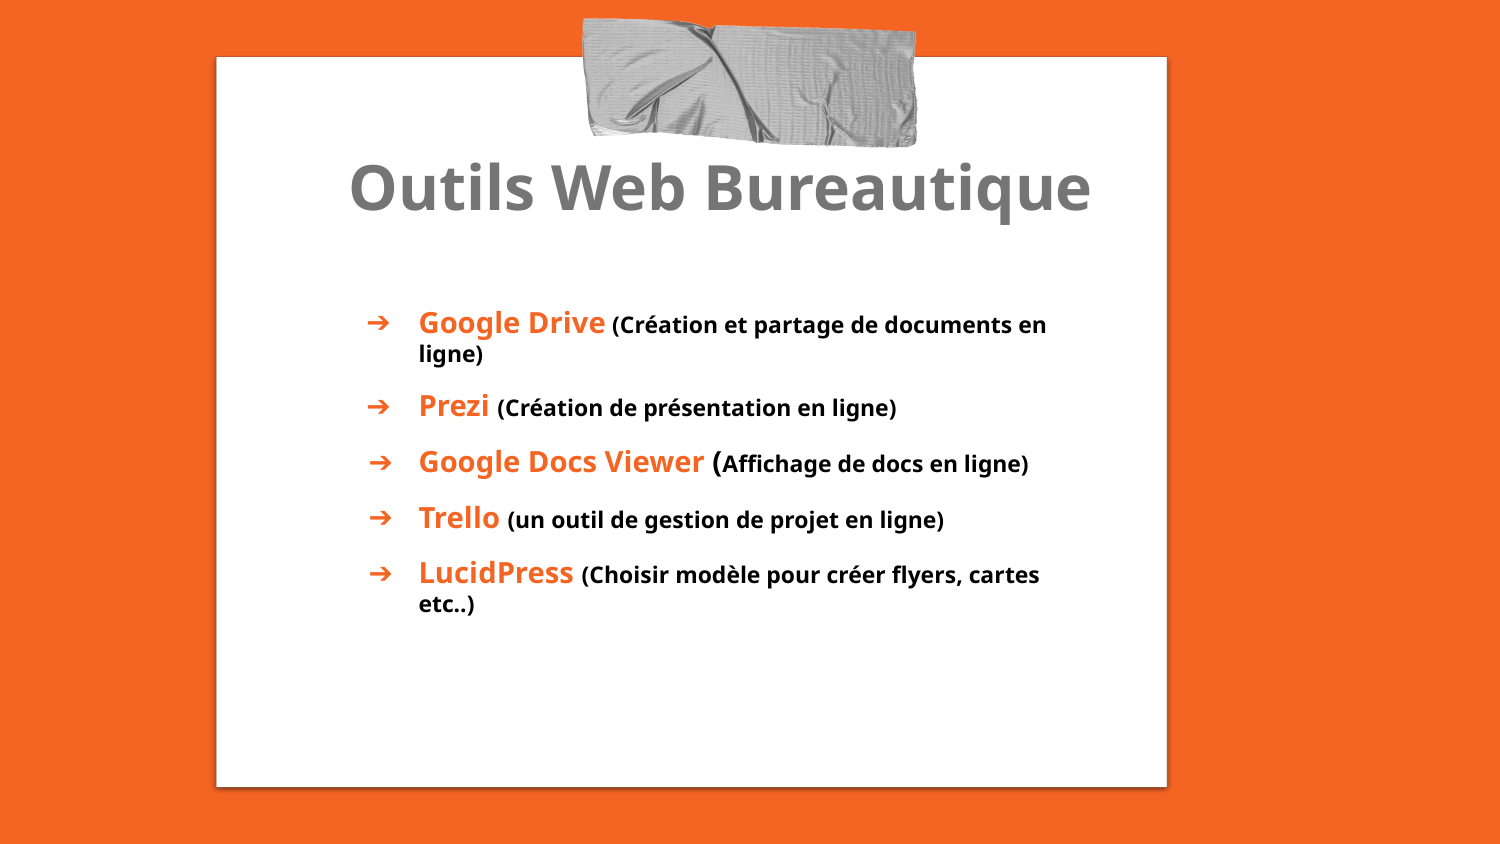

Outils Web Bureautique
# Google Drive (Création et partage de documents en ligne)
Prezi (Création de présentation en ligne)
Google Docs Viewer (Affichage de docs en ligne)
Trello (un outil de gestion de projet en ligne)
LucidPress (Choisir modèle pour créer flyers, cartes etc..)